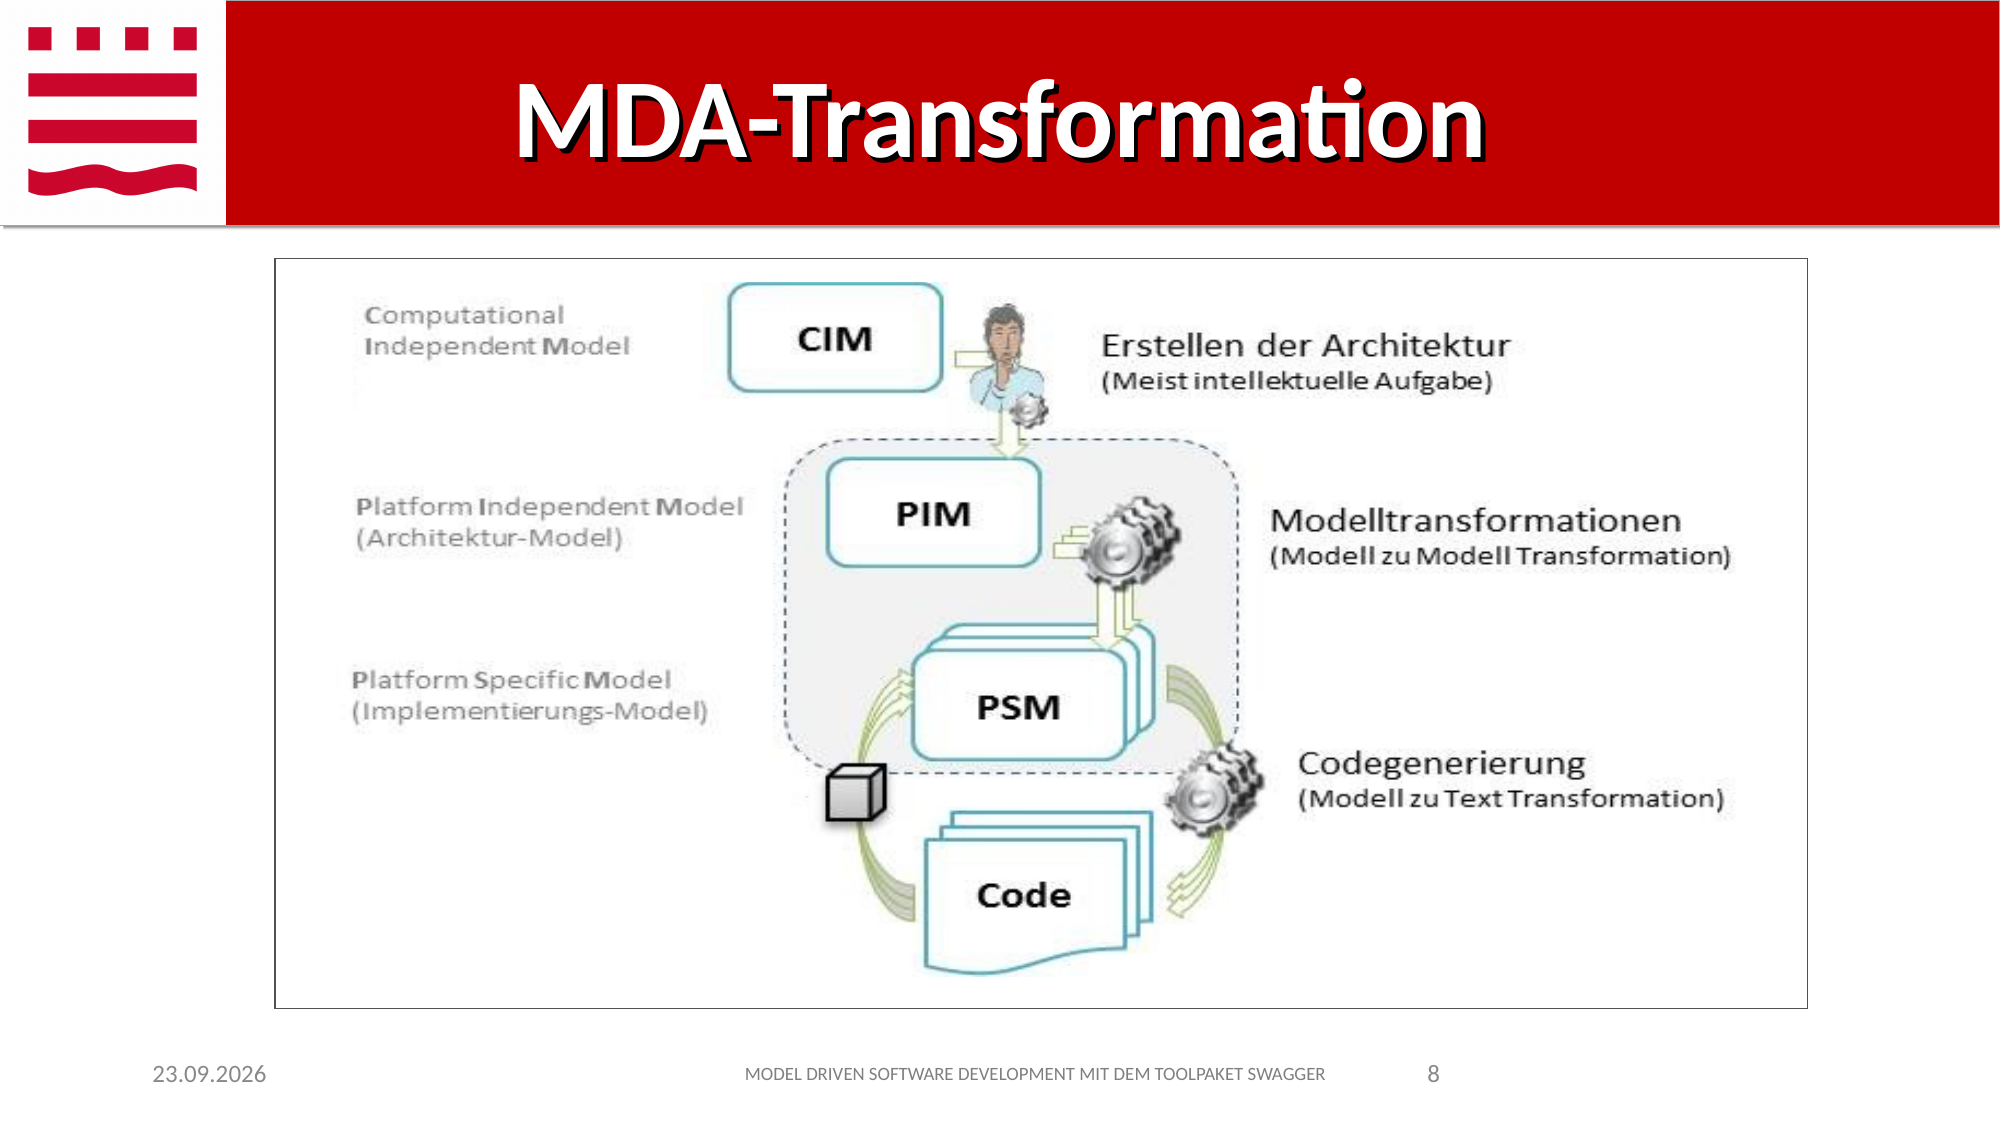

MDA-Transformation
# “Layout-Mustern”.
MODEL DRIVEN SOFTWARE DEVELOPMENT MIT DEM TOOLPAKET SWAGGER
8